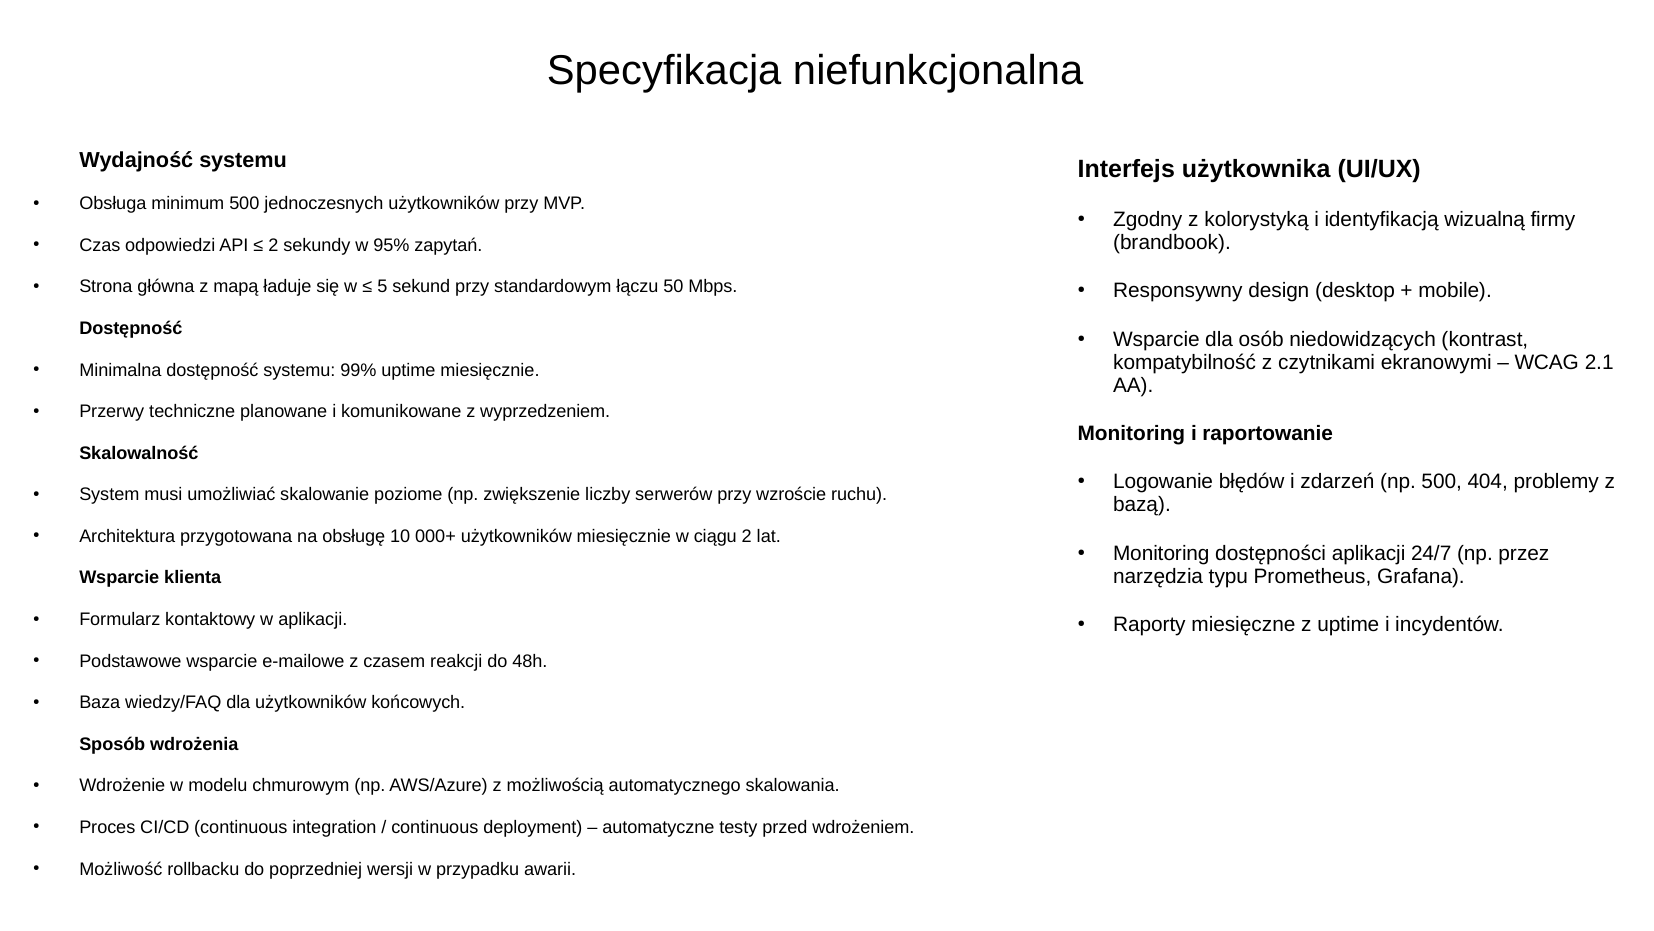

# Specyfikacja niefunkcjonalna
Wydajność systemu
Obsługa minimum 500 jednoczesnych użytkowników przy MVP.
Czas odpowiedzi API ≤ 2 sekundy w 95% zapytań.
Strona główna z mapą ładuje się w ≤ 5 sekund przy standardowym łączu 50 Mbps.
Dostępność
Minimalna dostępność systemu: 99% uptime miesięcznie.
Przerwy techniczne planowane i komunikowane z wyprzedzeniem.
Skalowalność
System musi umożliwiać skalowanie poziome (np. zwiększenie liczby serwerów przy wzroście ruchu).
Architektura przygotowana na obsługę 10 000+ użytkowników miesięcznie w ciągu 2 lat.
Wsparcie klienta
Formularz kontaktowy w aplikacji.
Podstawowe wsparcie e-mailowe z czasem reakcji do 48h.
Baza wiedzy/FAQ dla użytkowników końcowych.
Sposób wdrożenia
Wdrożenie w modelu chmurowym (np. AWS/Azure) z możliwością automatycznego skalowania.
Proces CI/CD (continuous integration / continuous deployment) – automatyczne testy przed wdrożeniem.
Możliwość rollbacku do poprzedniej wersji w przypadku awarii.
Interfejs użytkownika (UI/UX)
Zgodny z kolorystyką i identyfikacją wizualną firmy (brandbook).
Responsywny design (desktop + mobile).
Wsparcie dla osób niedowidzących (kontrast, kompatybilność z czytnikami ekranowymi – WCAG 2.1 AA).
Monitoring i raportowanie
Logowanie błędów i zdarzeń (np. 500, 404, problemy z bazą).
Monitoring dostępności aplikacji 24/7 (np. przez narzędzia typu Prometheus, Grafana).
Raporty miesięczne z uptime i incydentów.